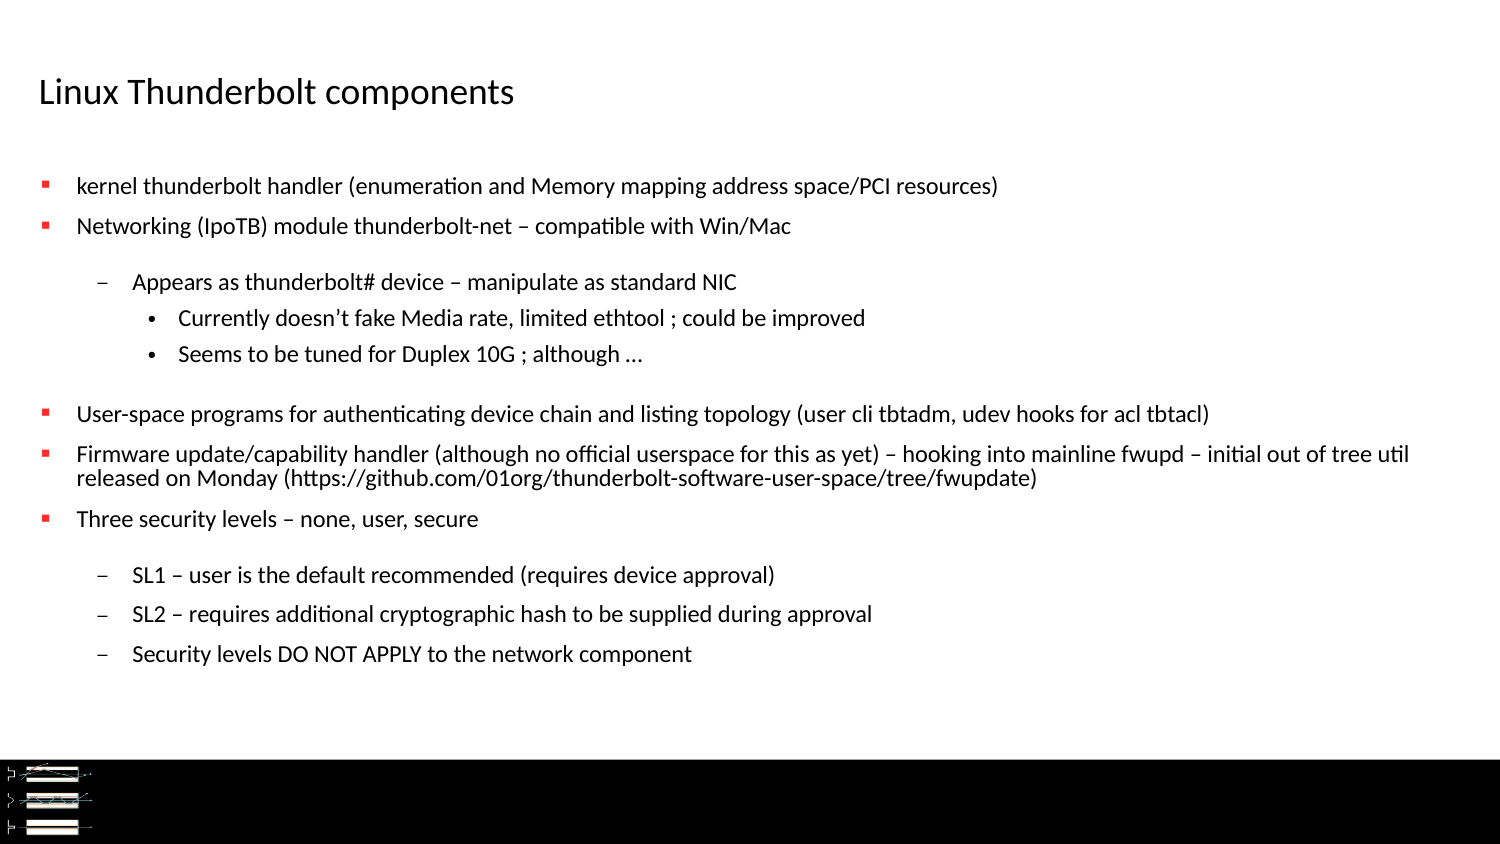

# Linux Thunderbolt components
kernel thunderbolt handler (enumeration and Memory mapping address space/PCI resources)
Networking (IpoTB) module thunderbolt-net – compatible with Win/Mac
Appears as thunderbolt# device – manipulate as standard NIC
Currently doesn’t fake Media rate, limited ethtool ; could be improved
Seems to be tuned for Duplex 10G ; although …
User-space programs for authenticating device chain and listing topology (user cli tbtadm, udev hooks for acl tbtacl)
Firmware update/capability handler (although no official userspace for this as yet) – hooking into mainline fwupd – initial out of tree util released on Monday (https://github.com/01org/thunderbolt-software-user-space/tree/fwupdate)
Three security levels – none, user, secure
SL1 – user is the default recommended (requires device approval)
SL2 – requires additional cryptographic hash to be supplied during approval
Security levels DO NOT APPLY to the network component